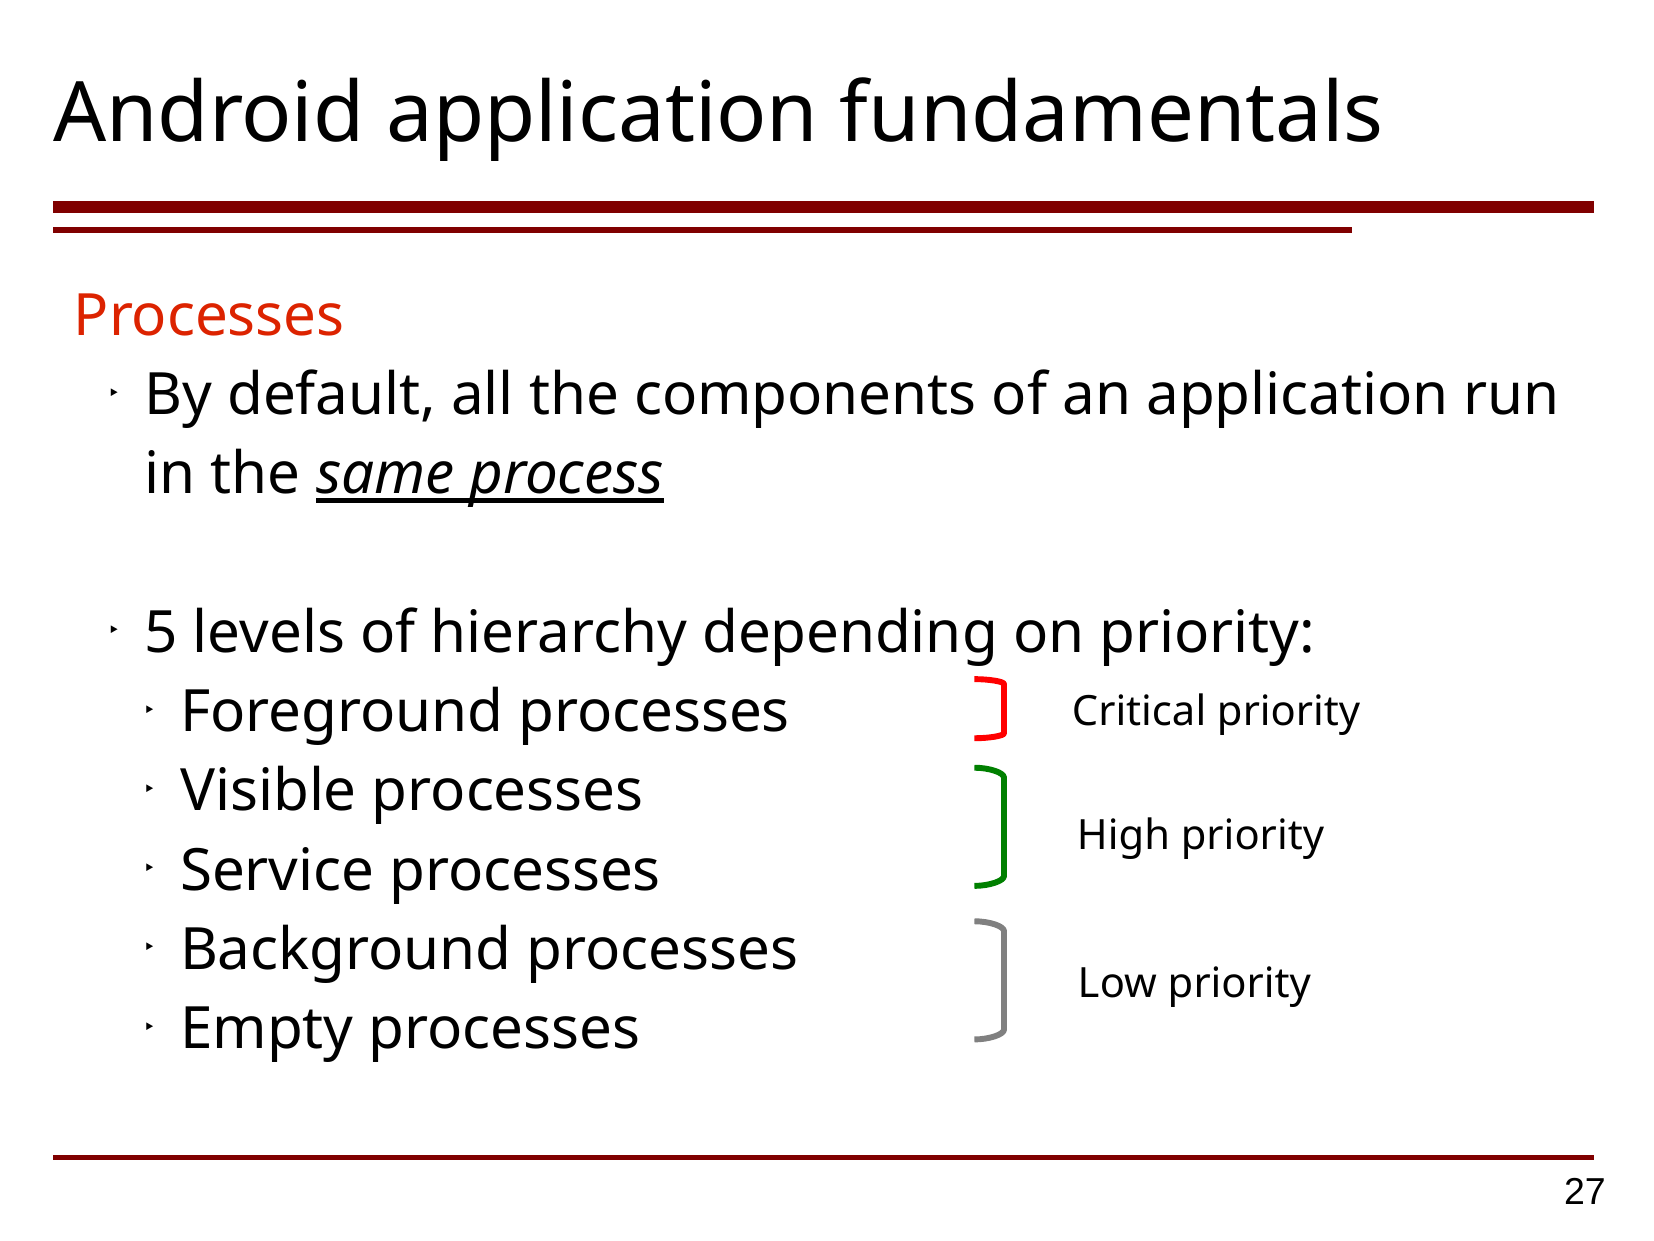

# Android application fundamentals
Processes
By default, all the components of an application run
in the same process
5 levels of hierarchy depending on priority:
Foreground processes
Visible processes
Service processes
Background processes
Empty processes
Critical priority
High priority
Low priority